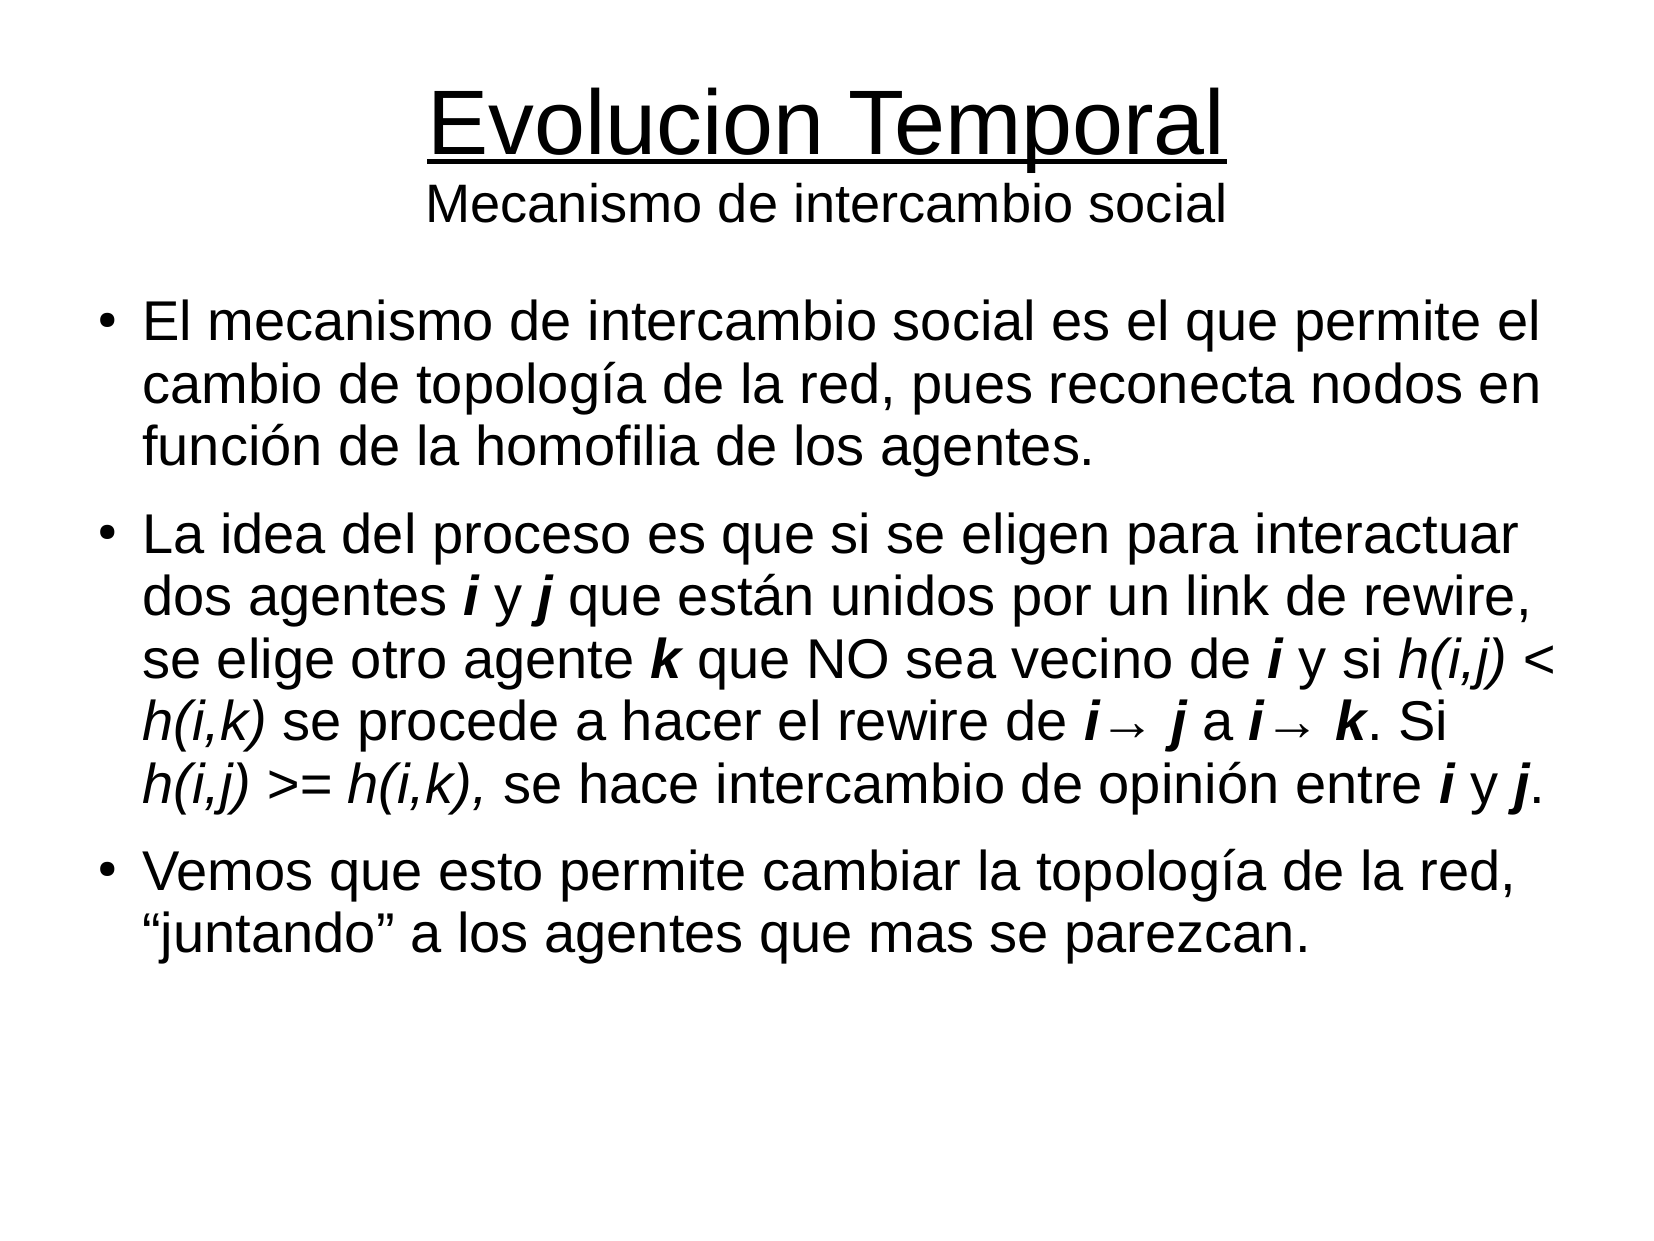

# Evolucion Temporal Mecanismo de intercambio social
El mecanismo de intercambio social es el que permite el cambio de topología de la red, pues reconecta nodos en función de la homofilia de los agentes.
La idea del proceso es que si se eligen para interactuar dos agentes i y j que están unidos por un link de rewire, se elige otro agente k que NO sea vecino de i y si h(i,j) < h(i,k) se procede a hacer el rewire de i→ j a i→ k. Si h(i,j) >= h(i,k), se hace intercambio de opinión entre i y j.
Vemos que esto permite cambiar la topología de la red, “juntando” a los agentes que mas se parezcan.